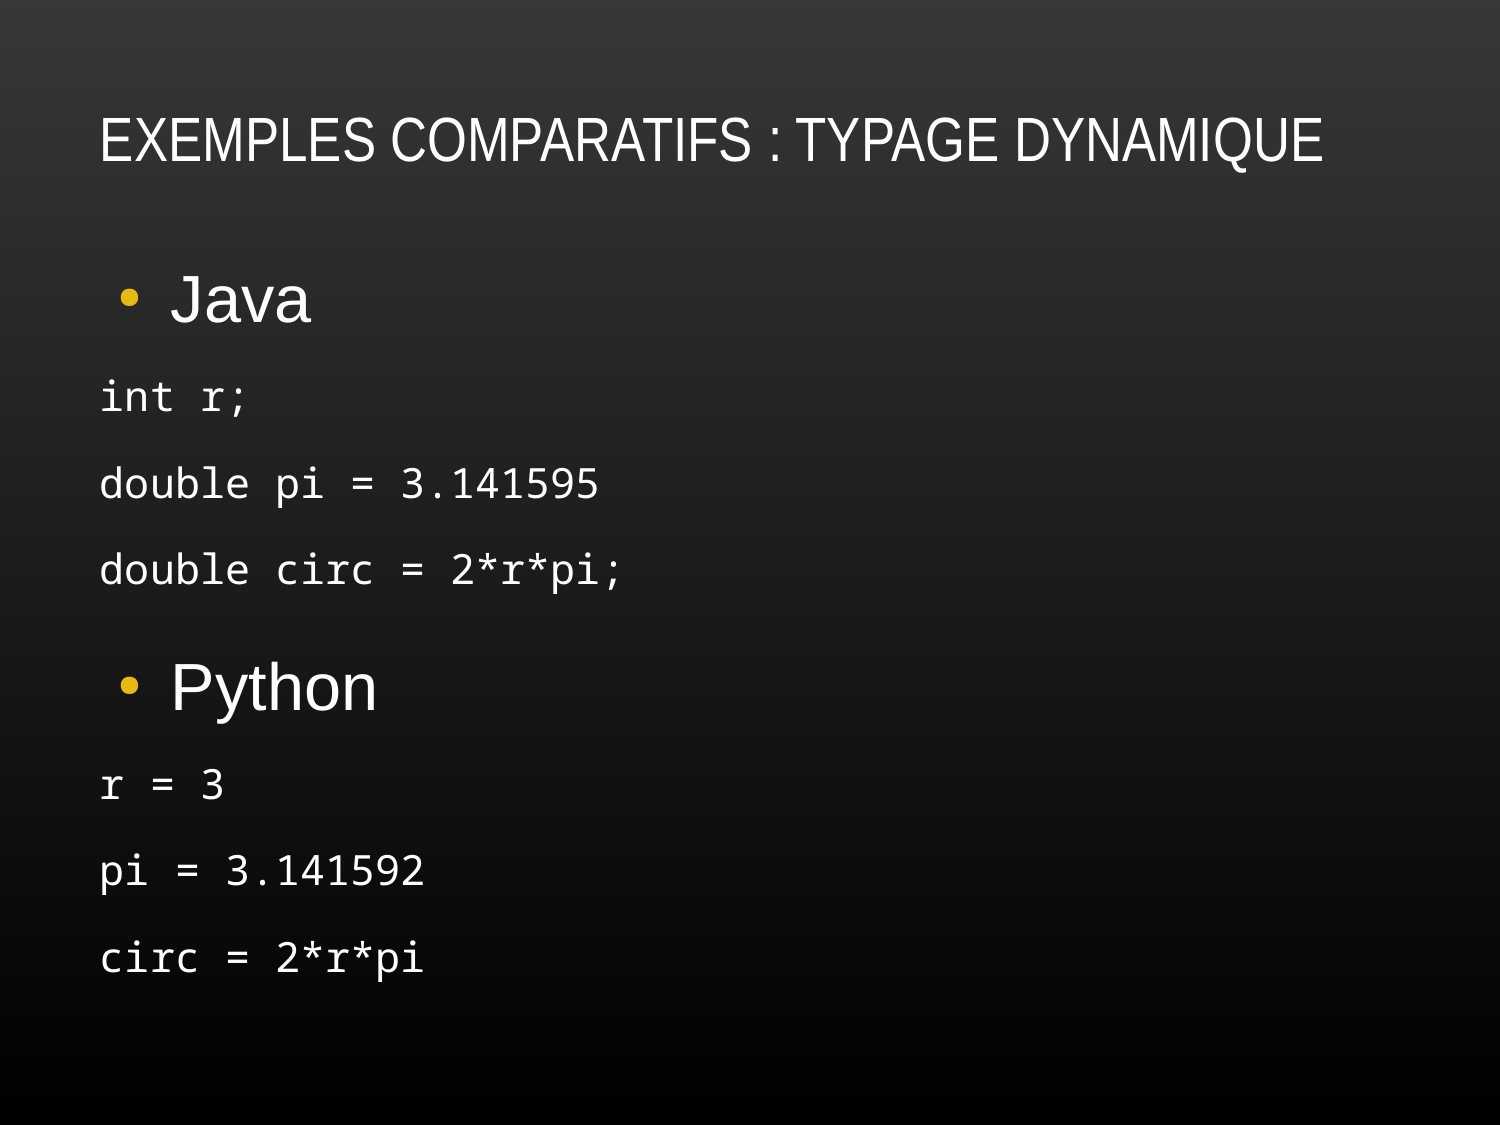

# Exemples comparatifs : typage dynamique
Java
int r;
double pi = 3.141595
double circ = 2*r*pi;
Python
r = 3
pi = 3.141592
circ = 2*r*pi